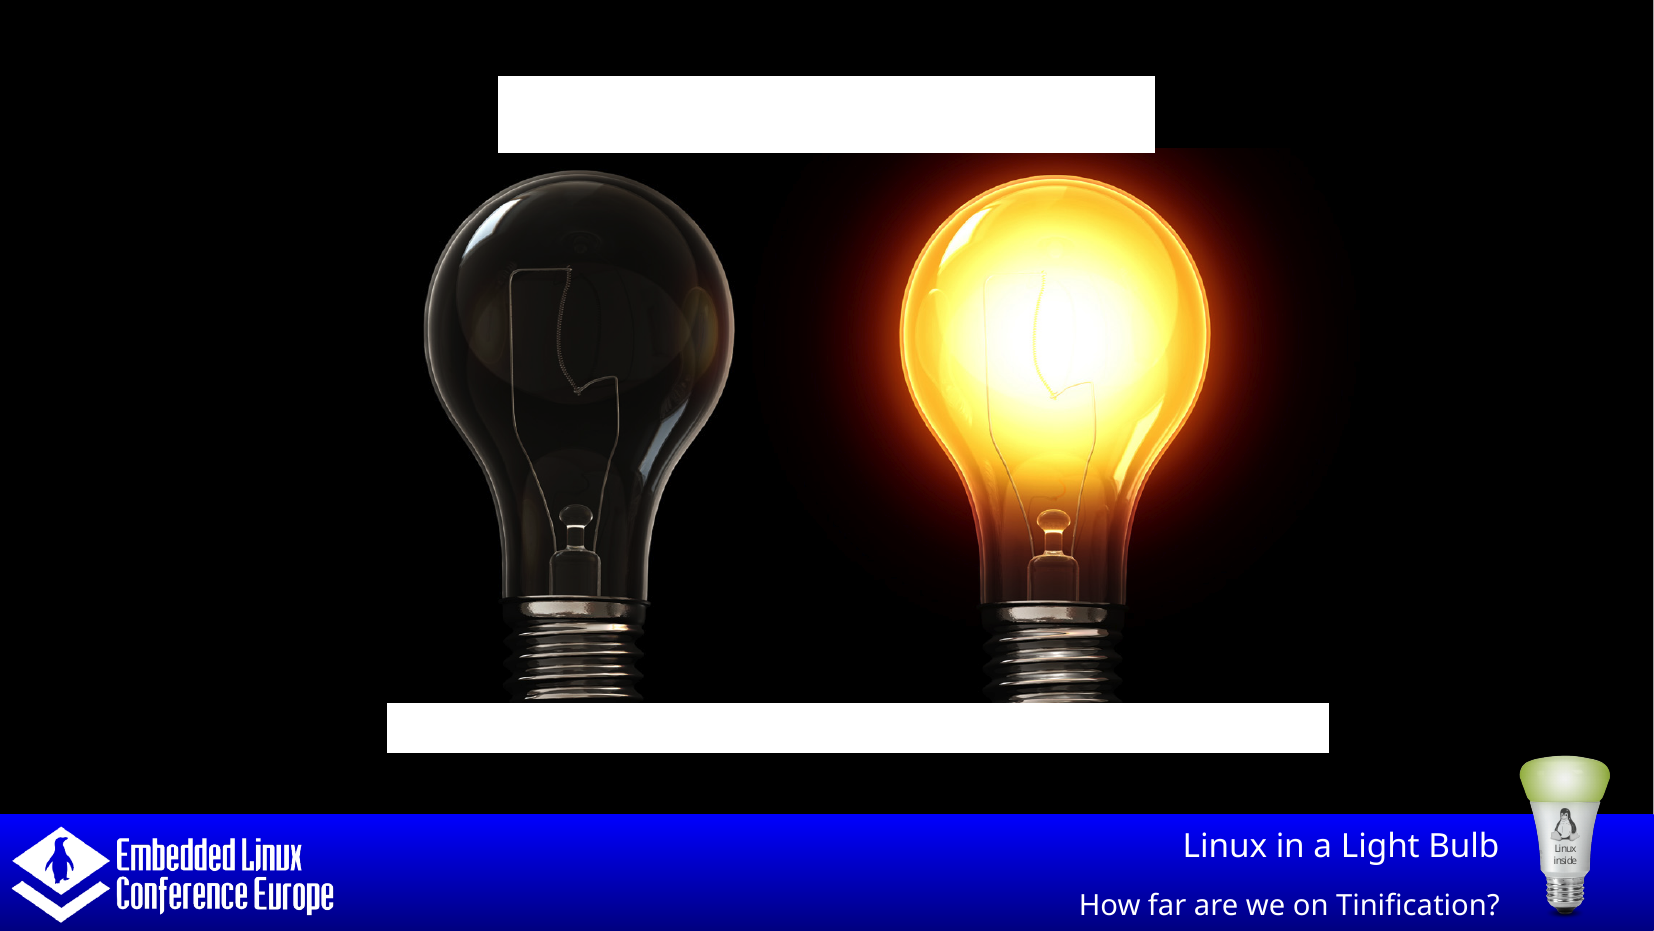

# The humble light bulb
Most under-appreciated appliance in your home